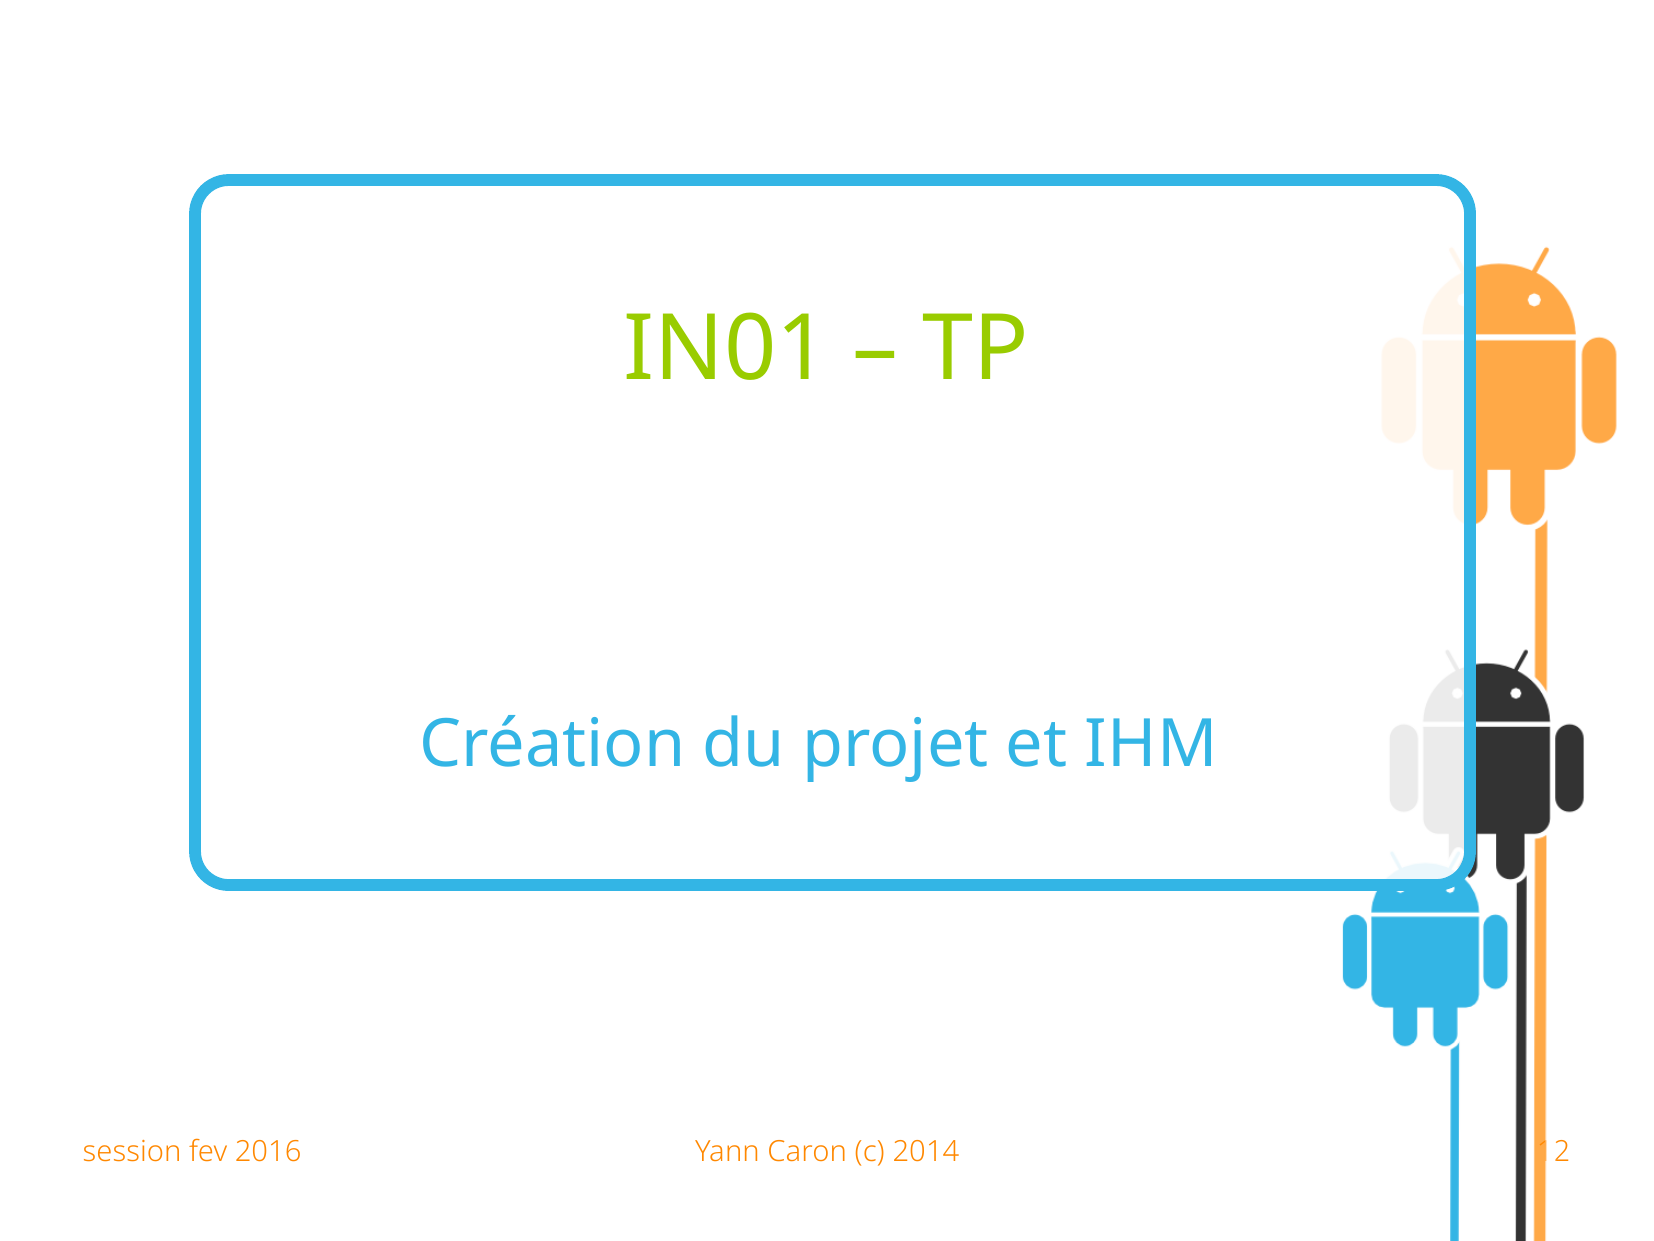

# IN01 – TP
Création du projet et IHM
session fev 2016
Yann Caron (c) 2014
12